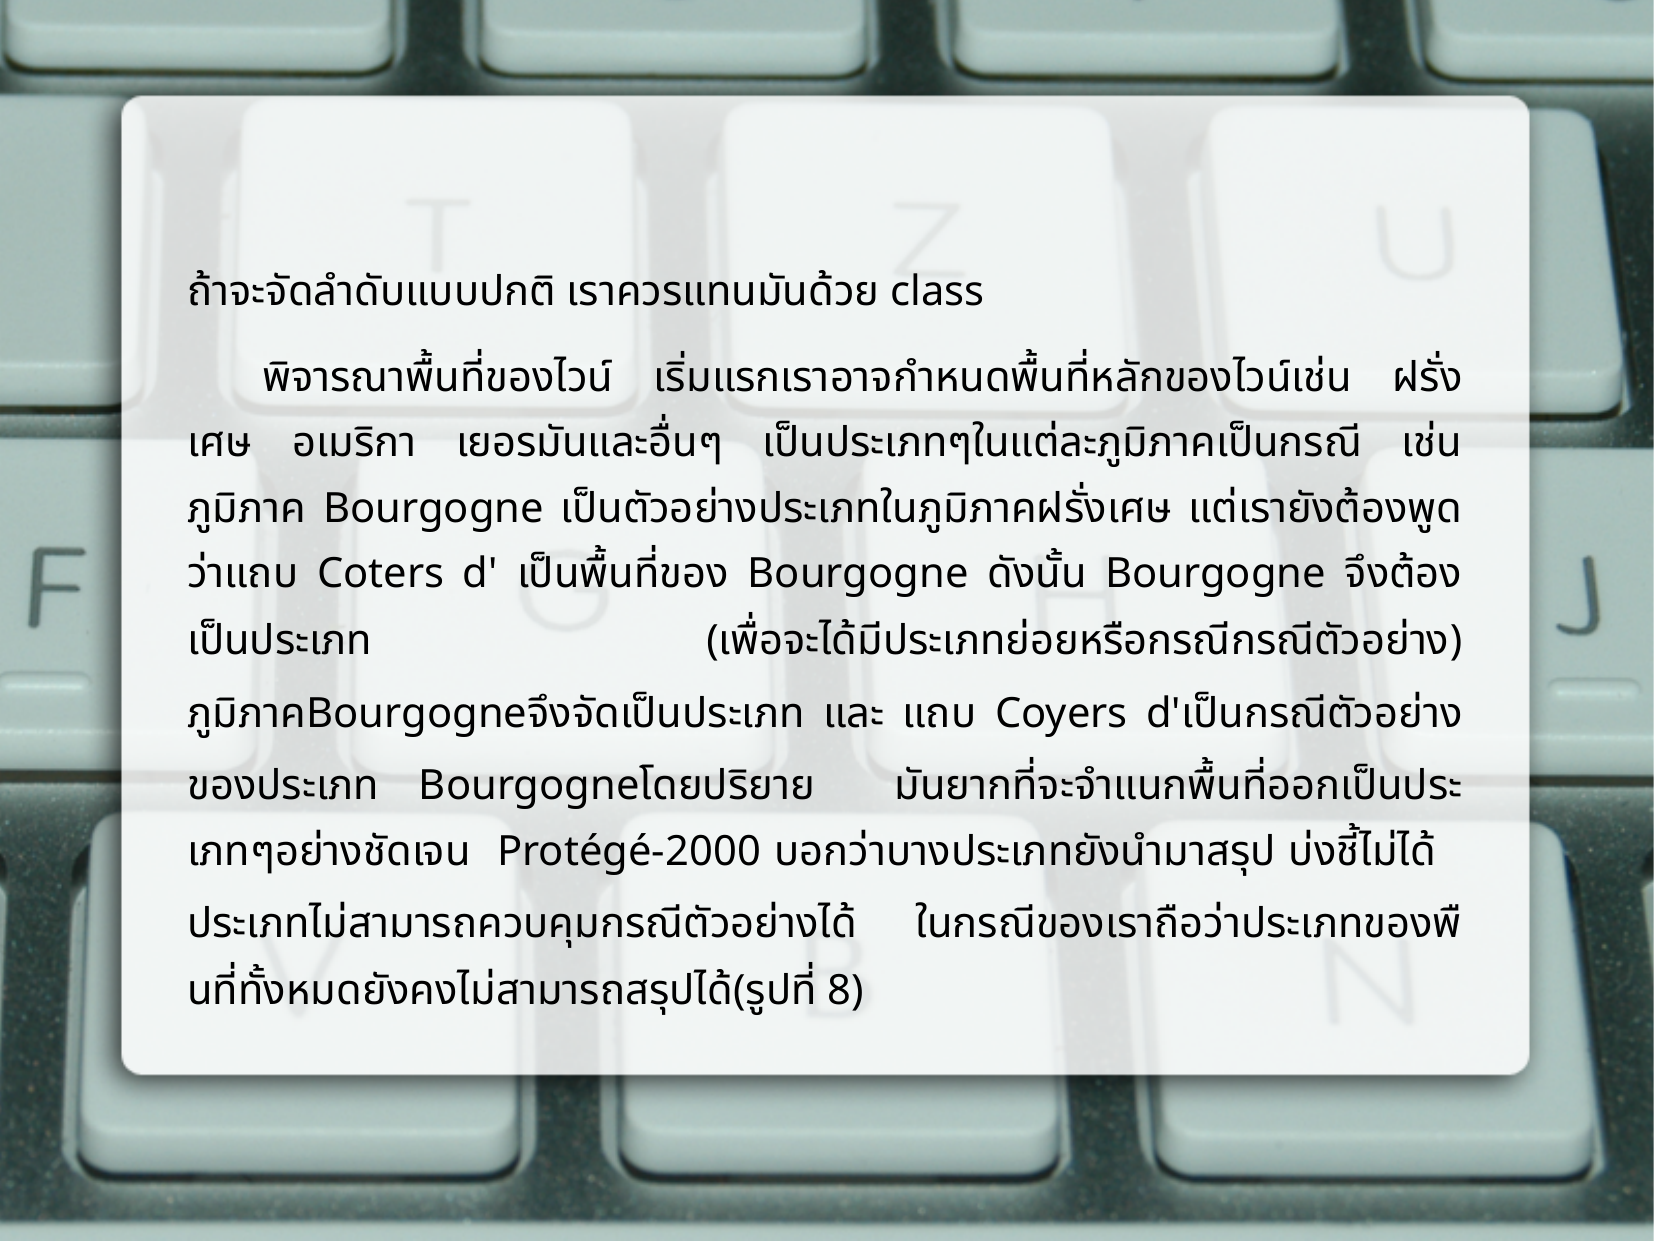

#
ถ้าจะจัดลำดับแบบปกติ เราควรแทนมันด้วย class
พิจารณาพื้นที่ของไวน์ เริ่มแรกเราอาจกำหนดพื้นที่หลักของไวน์เช่น ฝรั่งเศษ อเมริกา เยอรมันและอื่นๆ เป็นประเภทๆในแต่ละภูมิภาคเป็นกรณี เช่นภูมิภาค Bourgogne เป็นตัวอย่างประเภทในภูมิภาคฝรั่งเศษ แต่เรายังต้องพูดว่าแถบ Coters d' เป็นพื้นที่ของ Bourgogne ดังนั้น Bourgogne จึงต้องเป็นประเภท (เพื่อจะได้มีประเภทย่อยหรือกรณีกรณีตัวอย่าง) ภูมิภาคBourgogneจึงจัดเป็นประเภท และ แถบ Coyers d'เป็นกรณีตัวอย่างของประเภท Bourgogneโดยปริยาย มันยากที่จะจำแนกพื้นที่ออกเป็นประเภทๆอย่างชัดเจน Protégé-2000 บอกว่าบางประเภทยังนำมาสรุป บ่งชี้ไม่ได้ ประเภทไม่สามารถควบคุมกรณีตัวอย่างได้ ในกรณีของเราถือว่าประเภทของพืนที่ทั้งหมดยังคงไม่สามารถสรุปได้(รูปที่ 8)